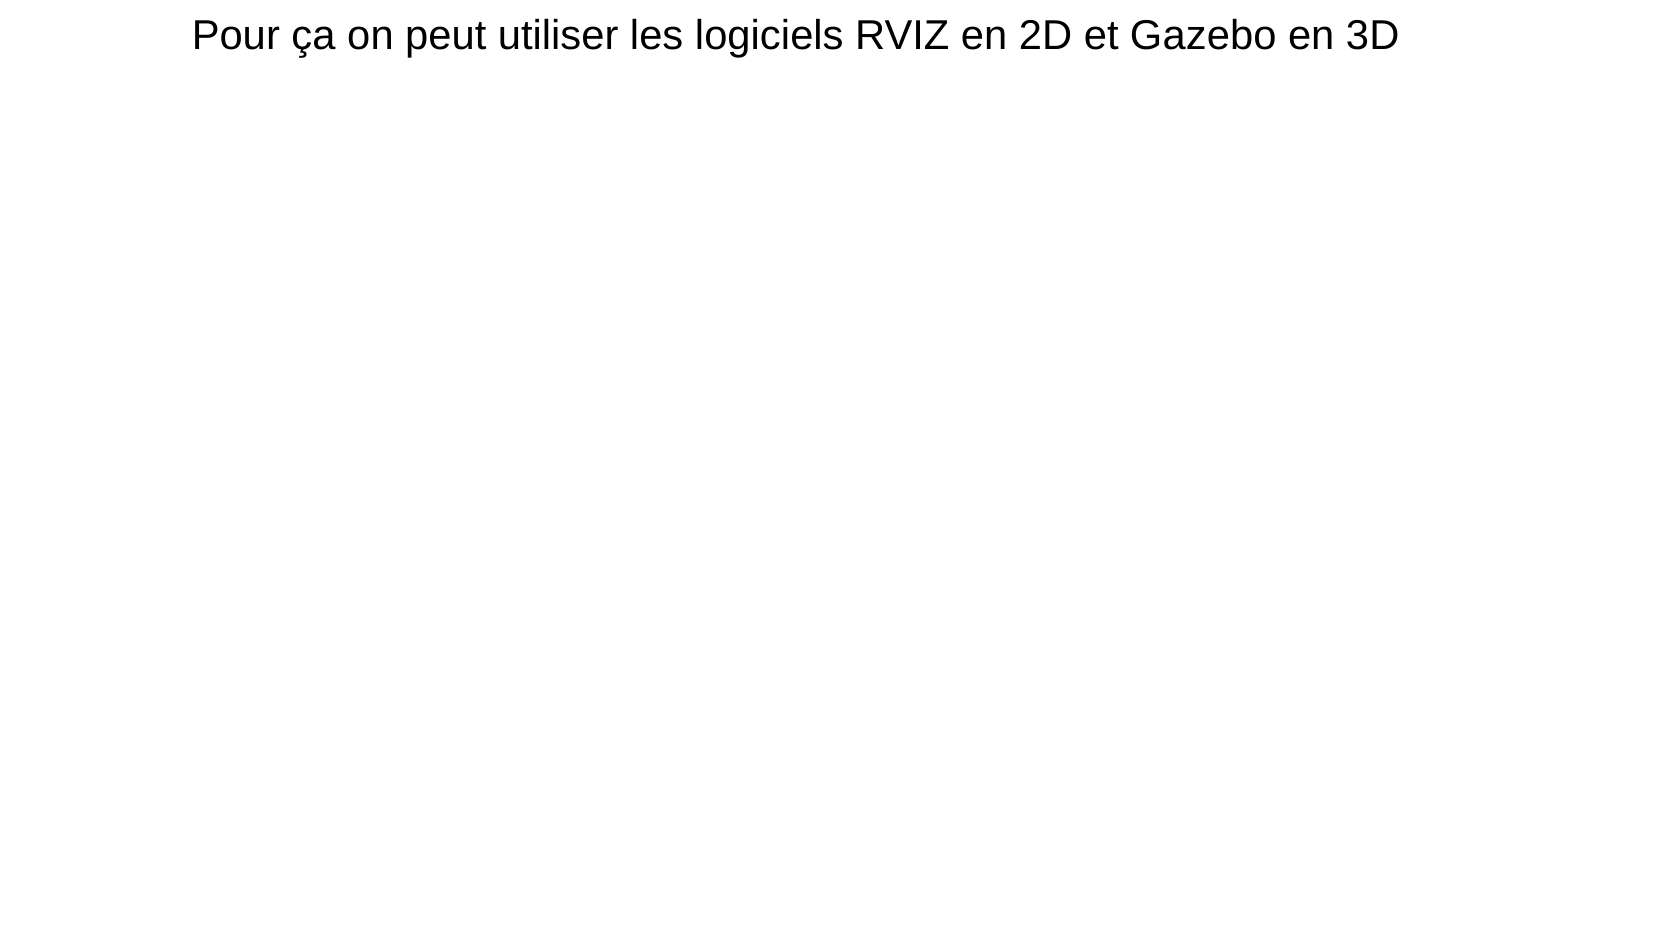

Pour ça on peut utiliser les logiciels RVIZ en 2D et Gazebo en 3D